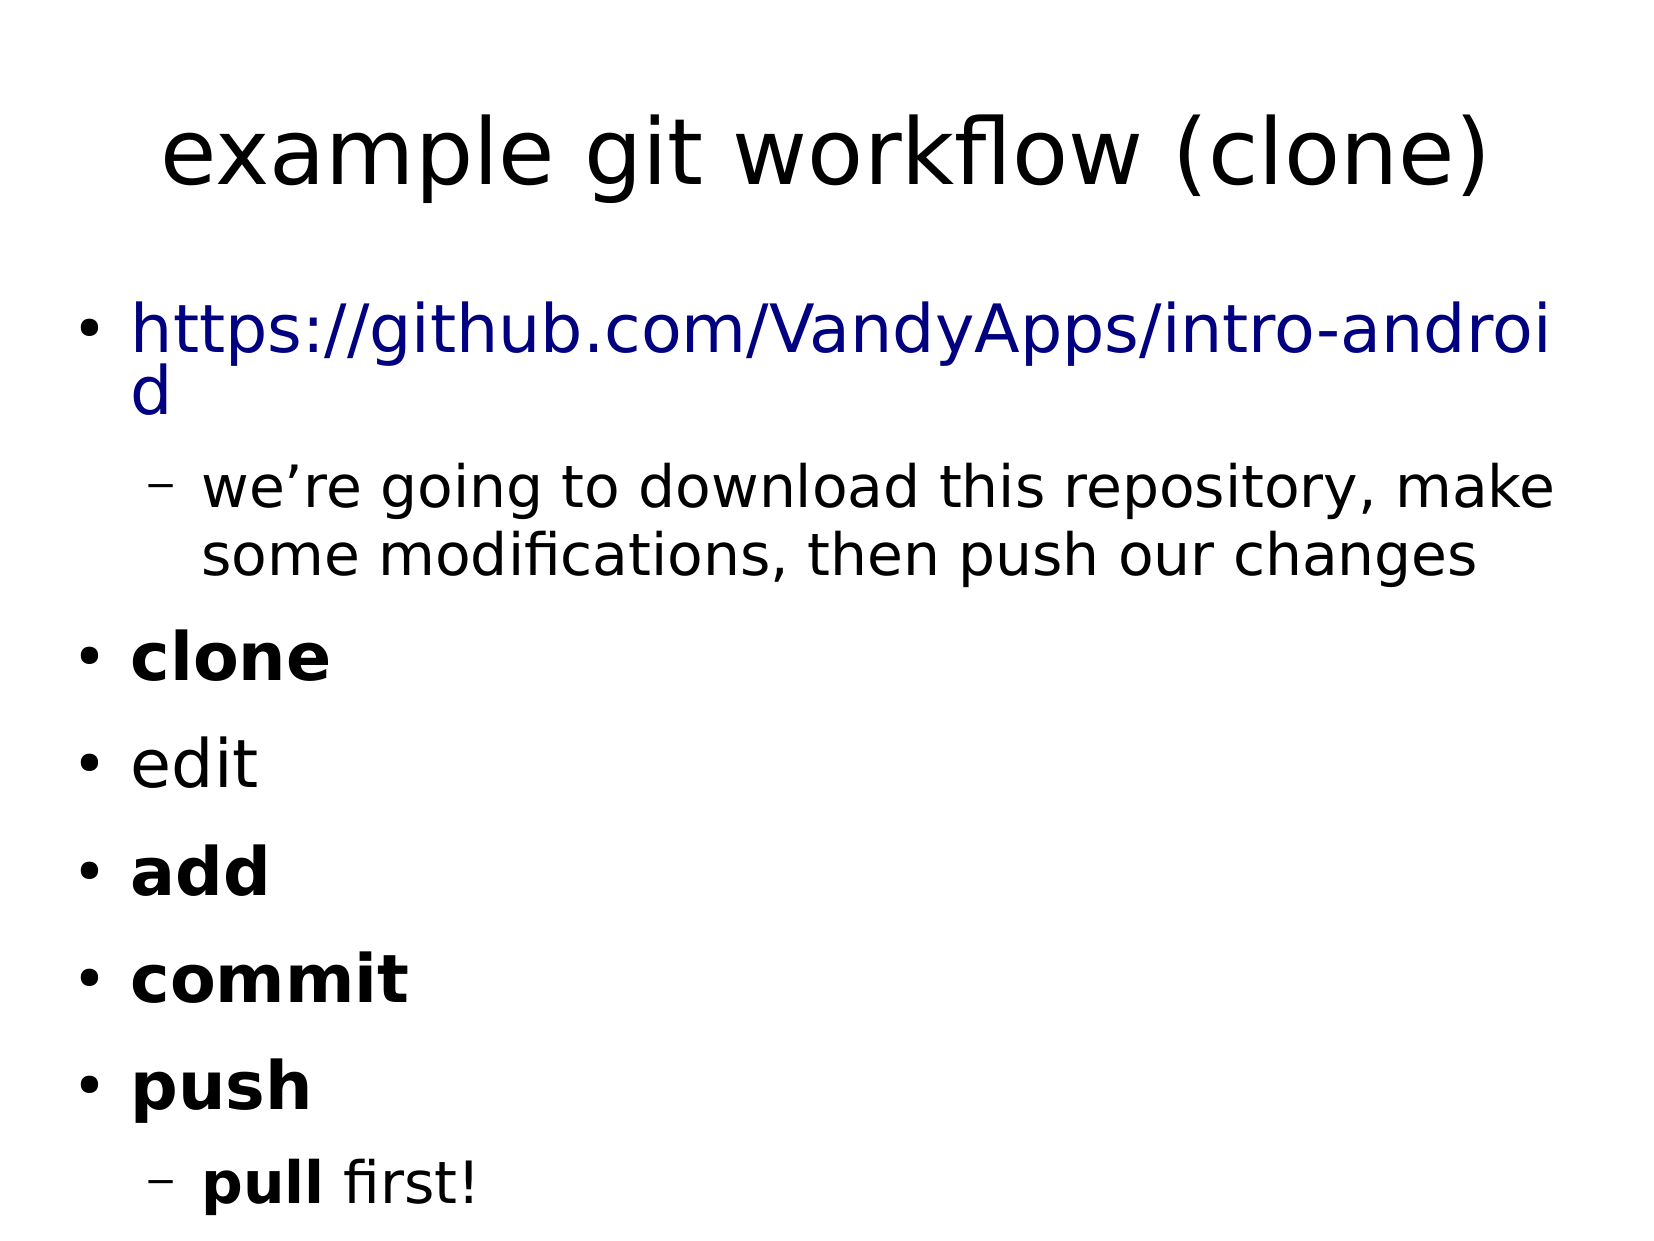

# example git workflow (clone)
https://github.com/VandyApps/intro-android
we’re going to download this repository, make some modifications, then push our changes
clone
edit
add
commit
push
pull first!